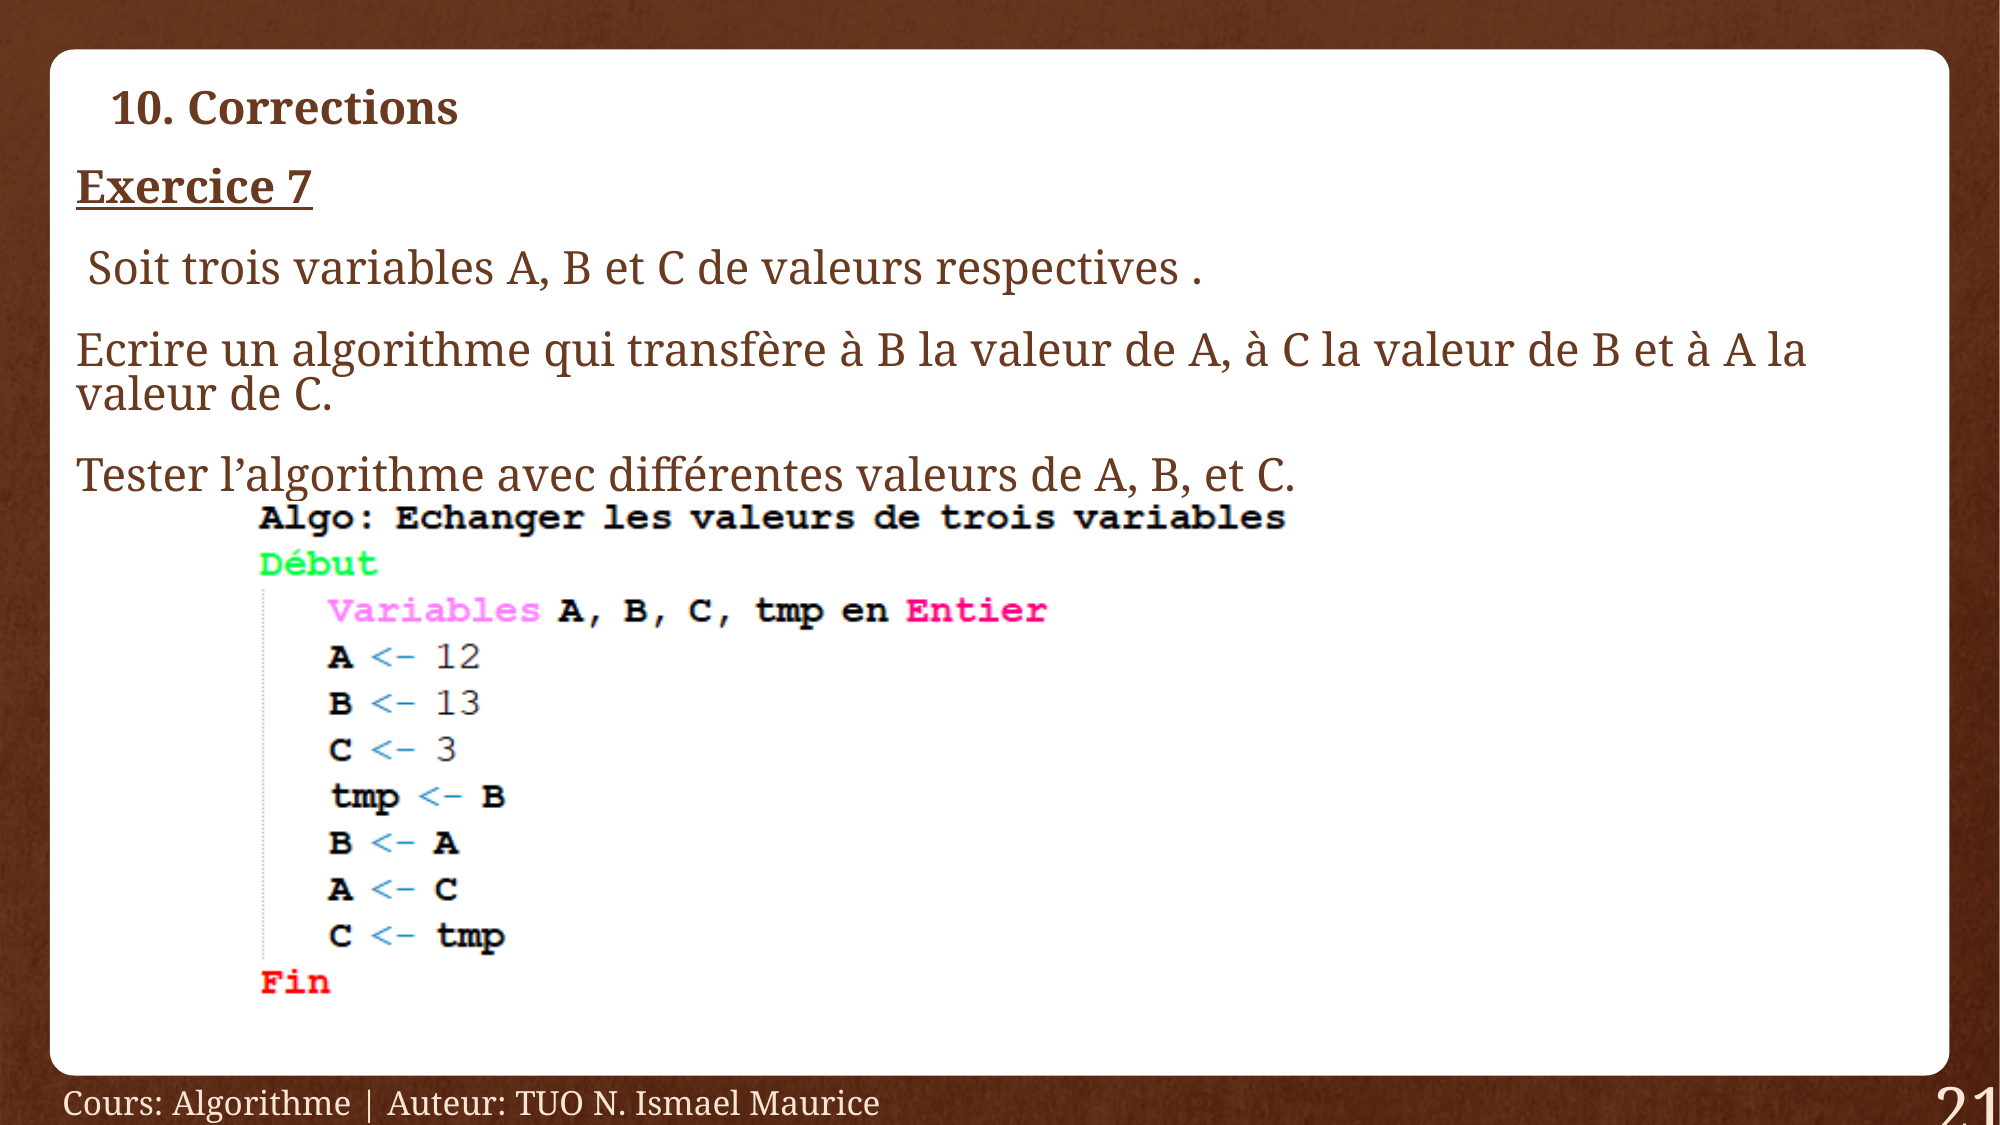

10. Corrections
# Exercice 7
 Soit trois variables A, B et C de valeurs respectives .
Ecrire un algorithme qui transfère à B la valeur de A, à C la valeur de B et à A la valeur de C.
Tester l’algorithme avec différentes valeurs de A, B, et C.
Cours: Algorithme | Auteur: TUO N. Ismael Maurice